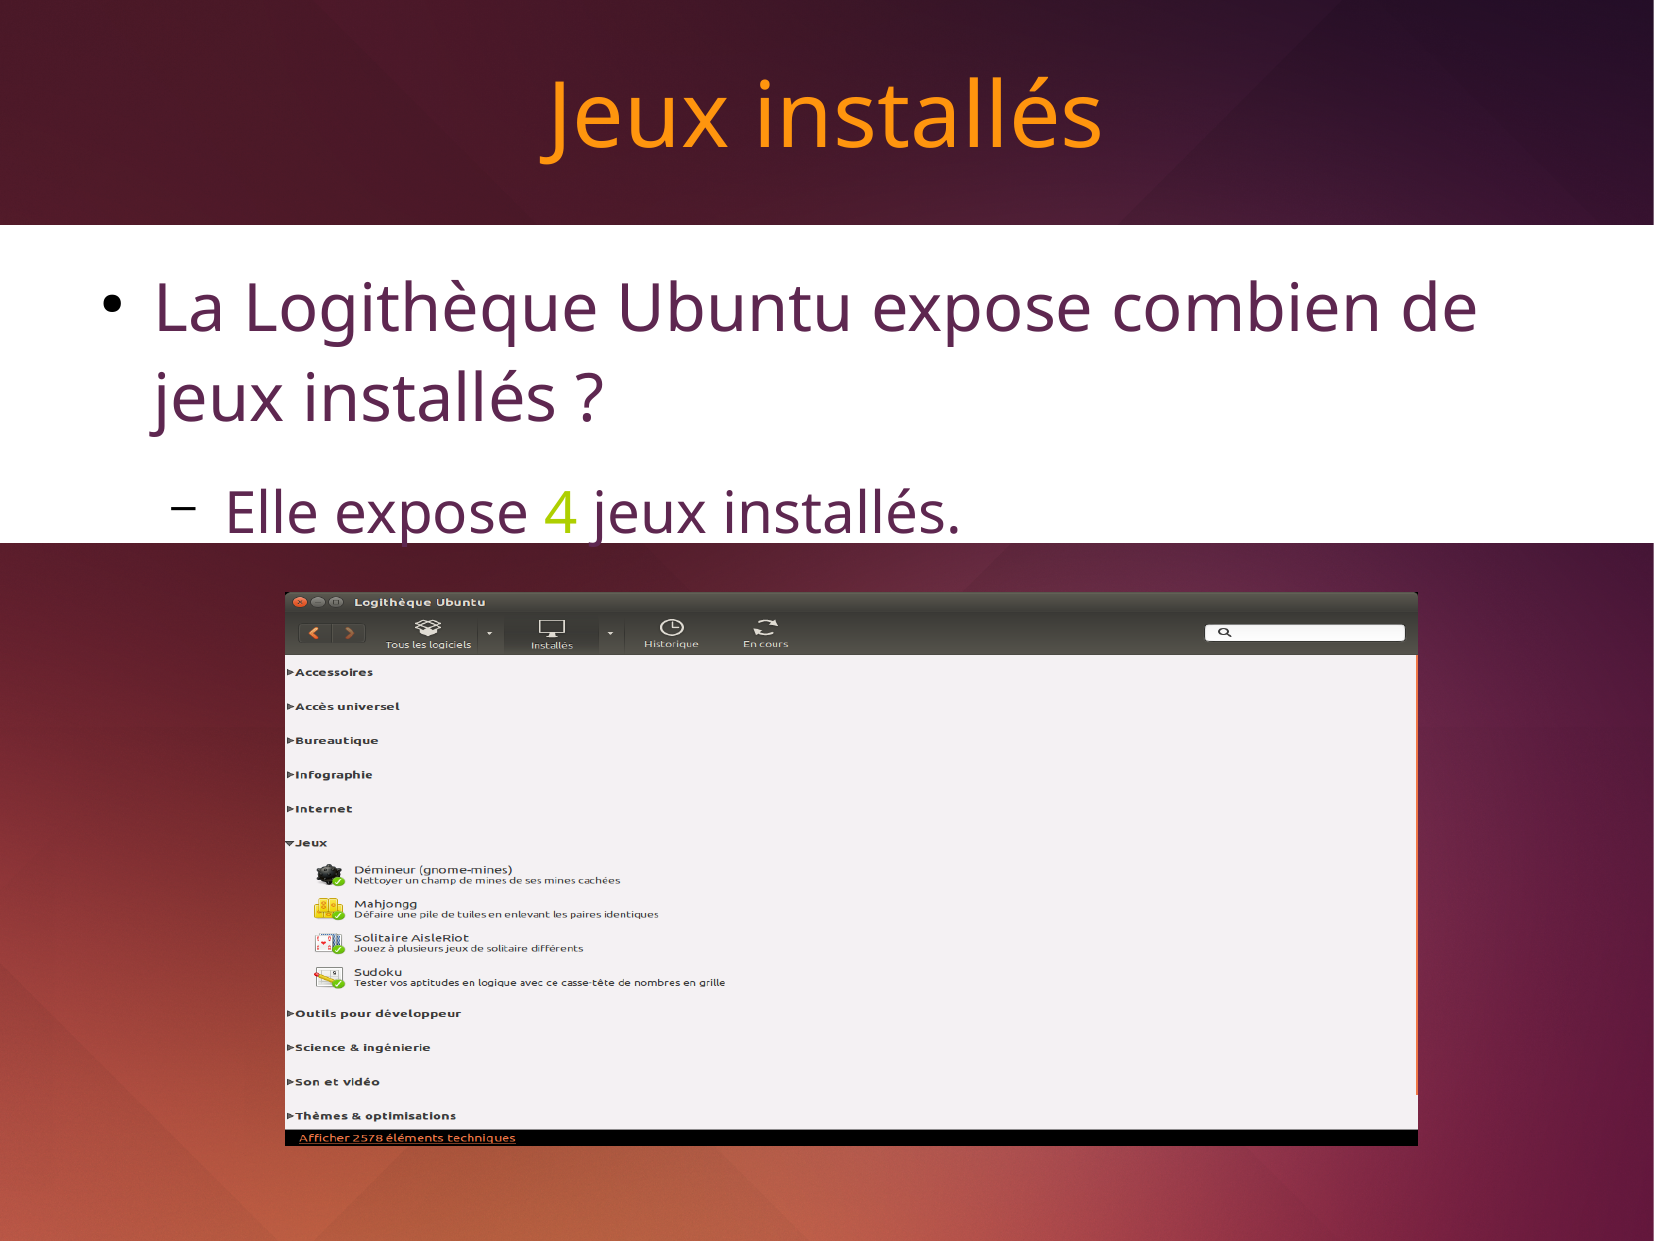

# Jeux installés
La Logithèque Ubuntu expose combien de jeux installés ?
Elle expose 4 jeux installés.